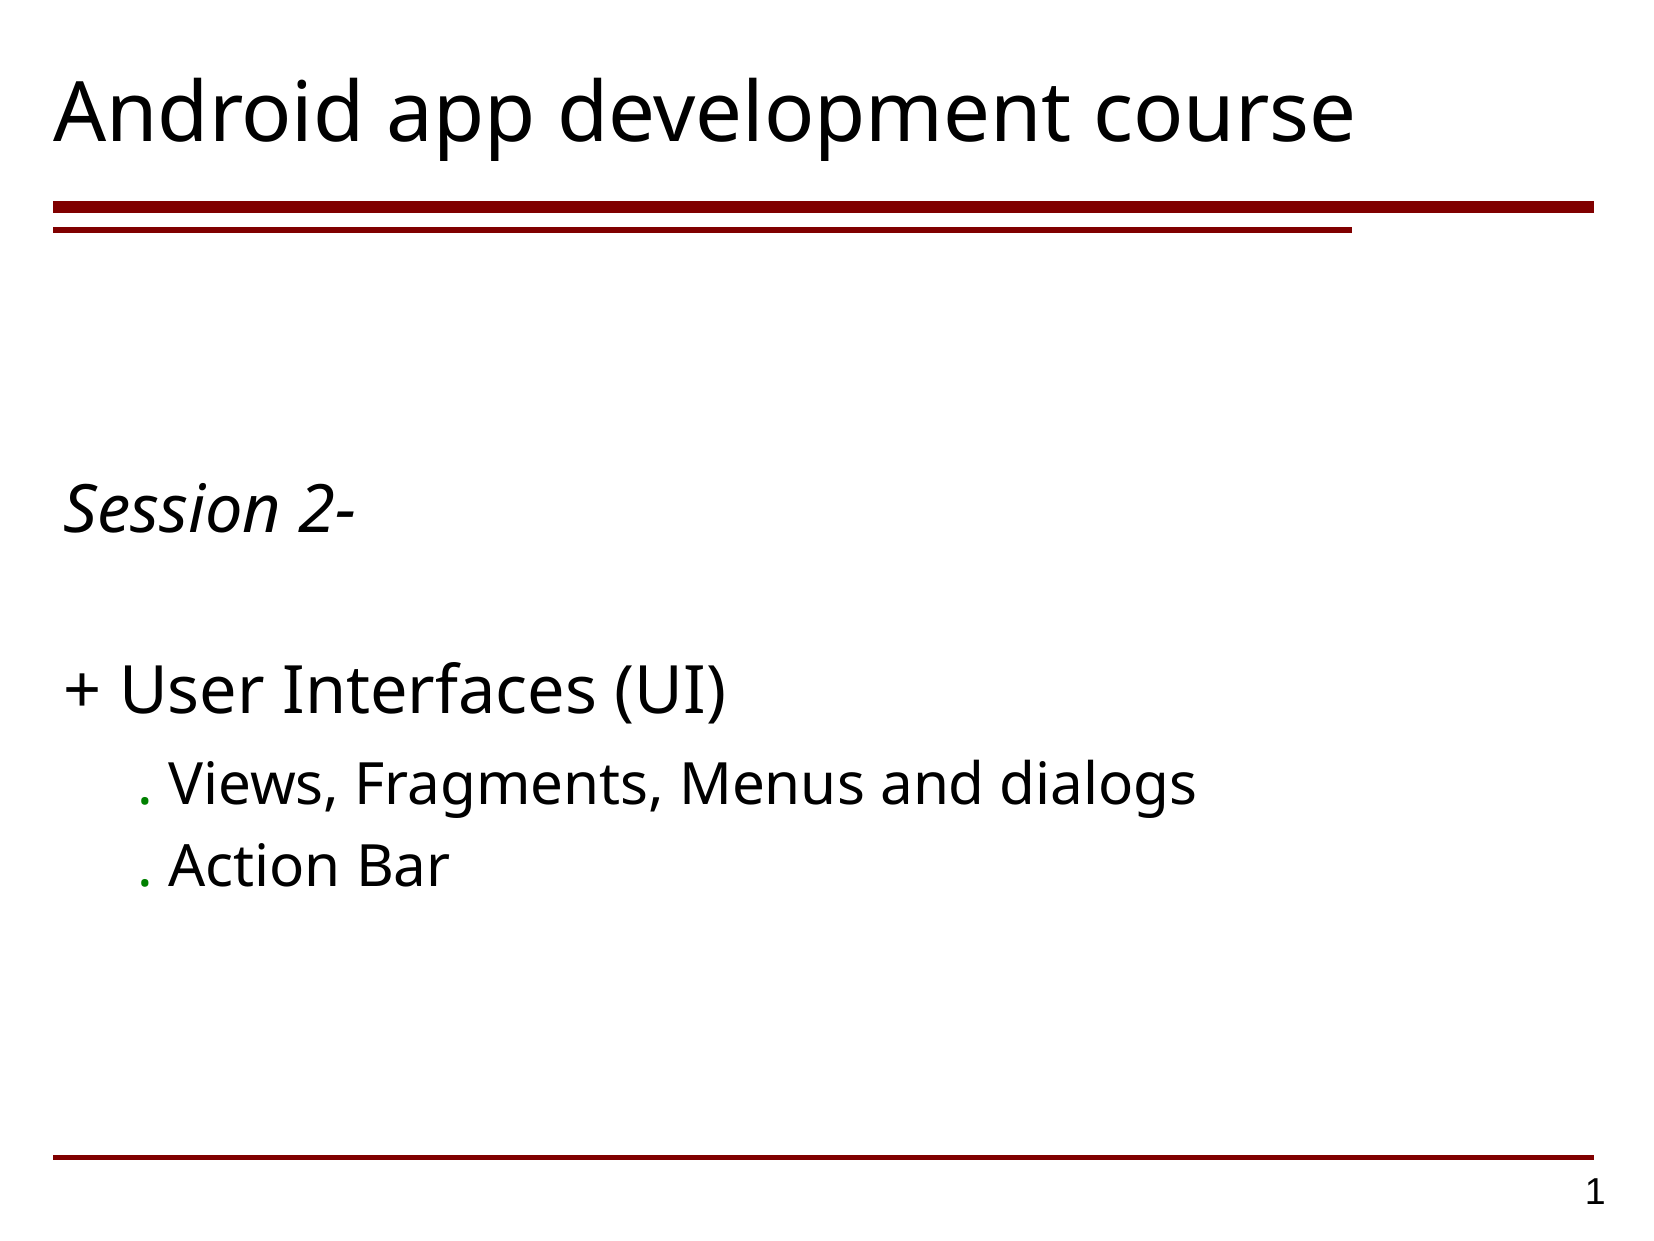

# Android app development course
Session 2-
+ User Interfaces (UI)
	. Views, Fragments, Menus and dialogs
	. Action Bar